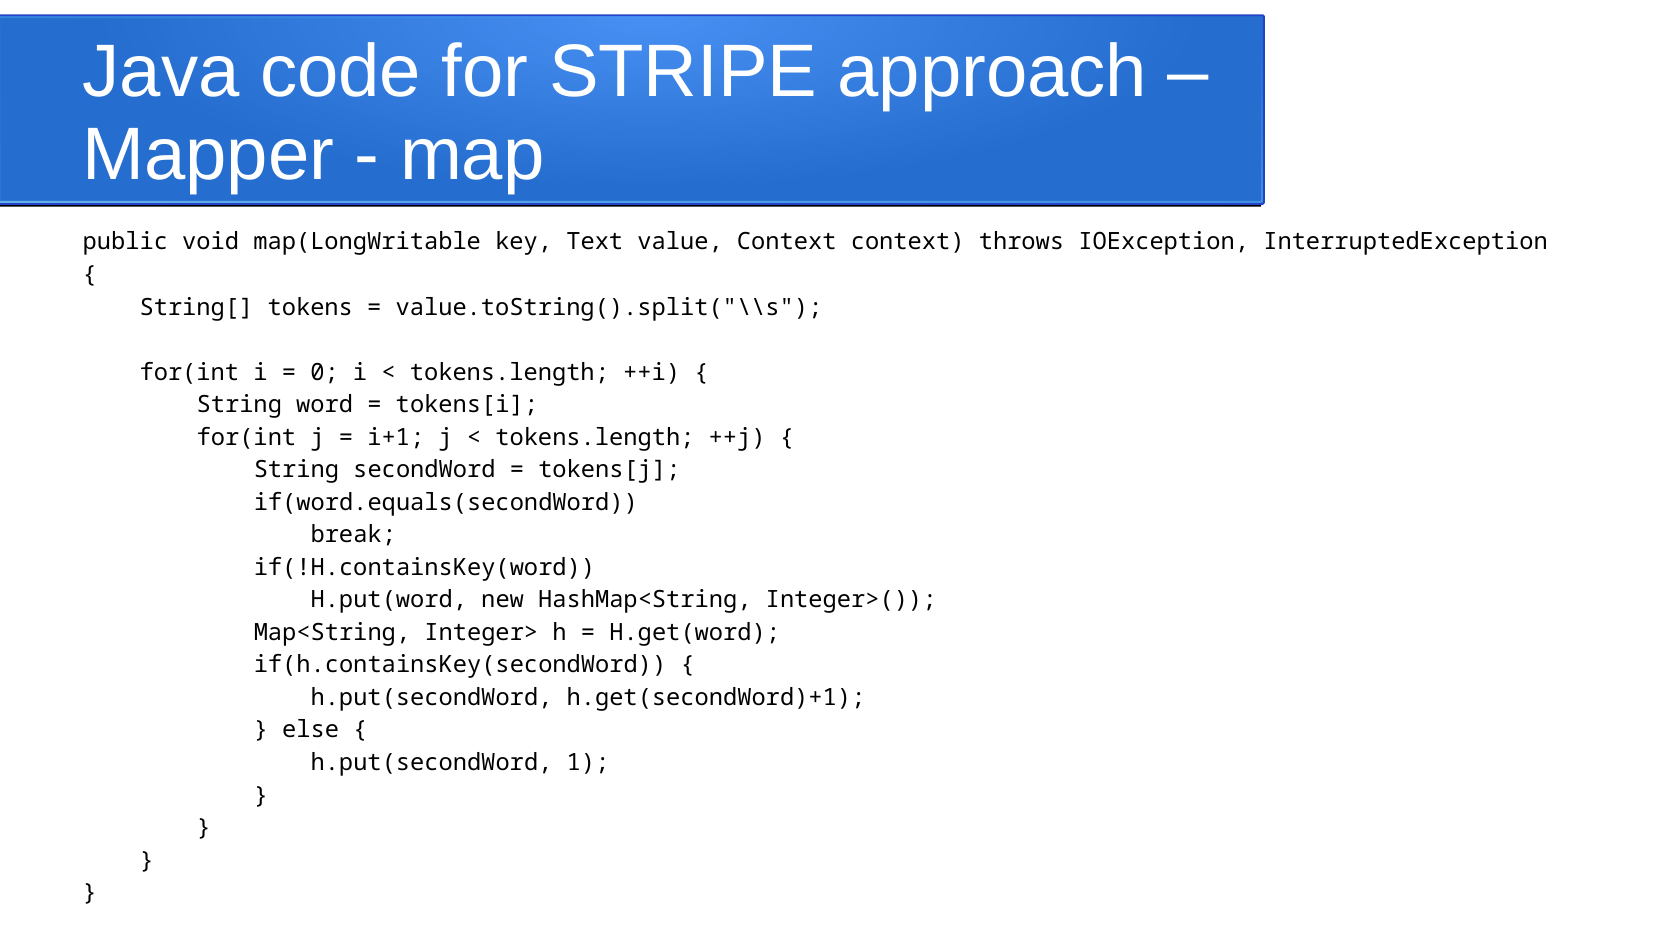

# Java code for STRIPE approach – Mapper - map
public void map(LongWritable key, Text value, Context context) throws IOException, InterruptedException {
 String[] tokens = value.toString().split("\\s");
 for(int i = 0; i < tokens.length; ++i) {
 String word = tokens[i];
 for(int j = i+1; j < tokens.length; ++j) {
 String secondWord = tokens[j];
 if(word.equals(secondWord))
 break;
 if(!H.containsKey(word))
 H.put(word, new HashMap<String, Integer>());
 Map<String, Integer> h = H.get(word);
 if(h.containsKey(secondWord)) {
 h.put(secondWord, h.get(secondWord)+1);
 } else {
 h.put(secondWord, 1);
 }
 }
 }
}